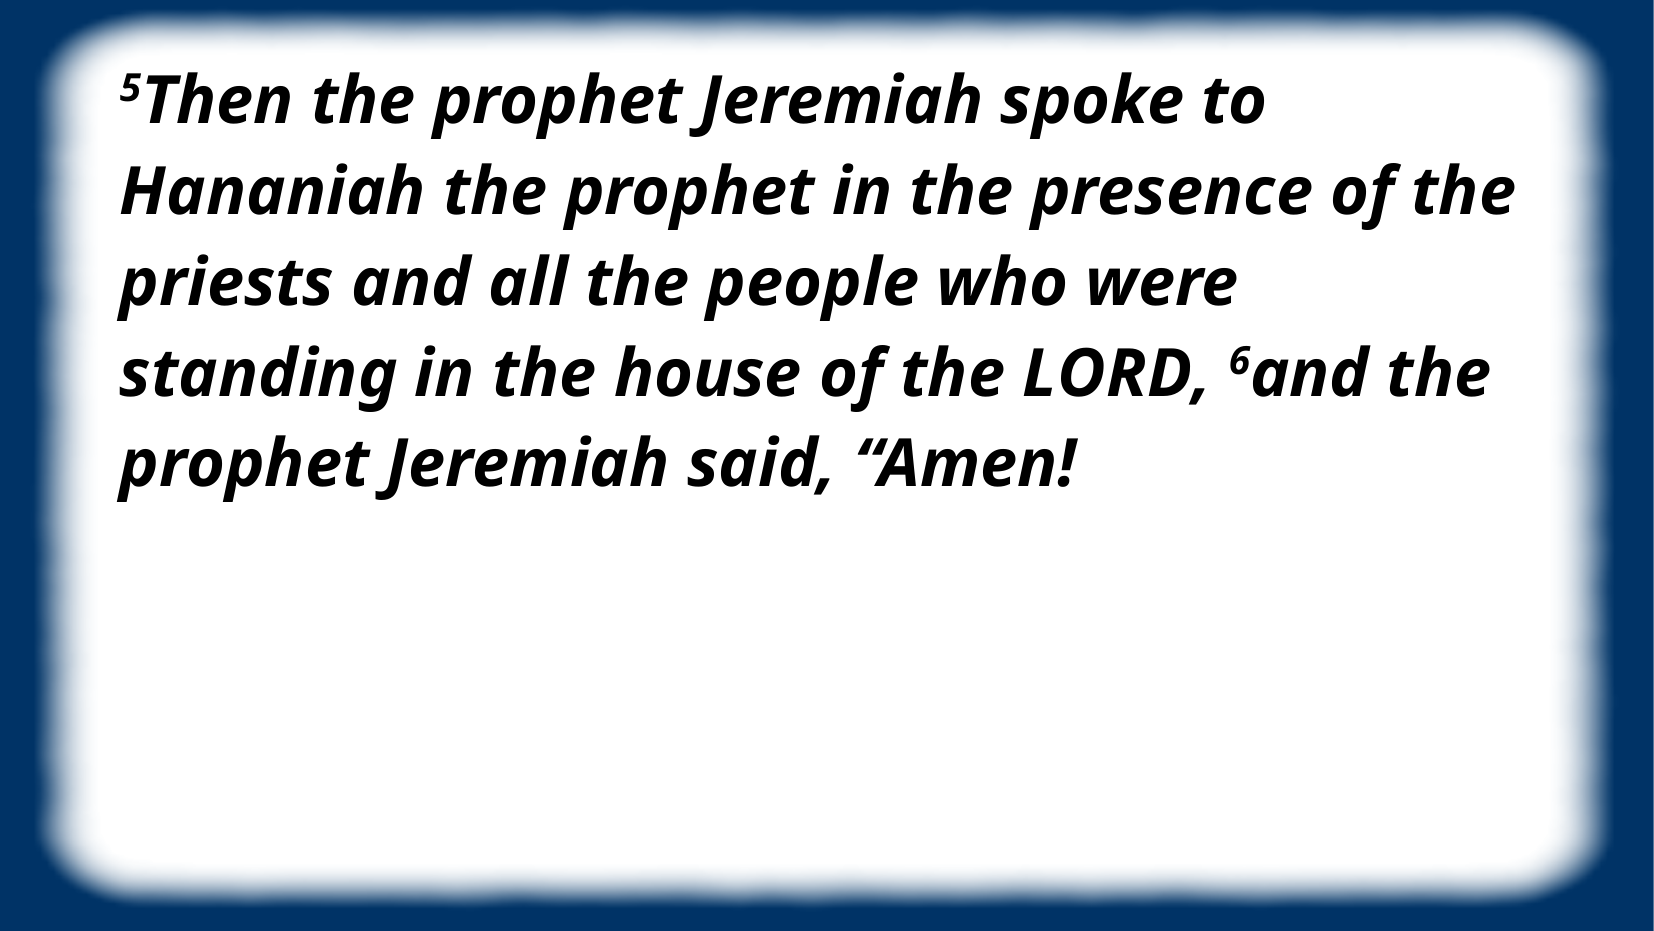

5Then the prophet Jeremiah spoke to Hananiah the prophet in the presence of the priests and all the people who were standing in the house of the LORD, 6and the prophet Jeremiah said, “Amen!